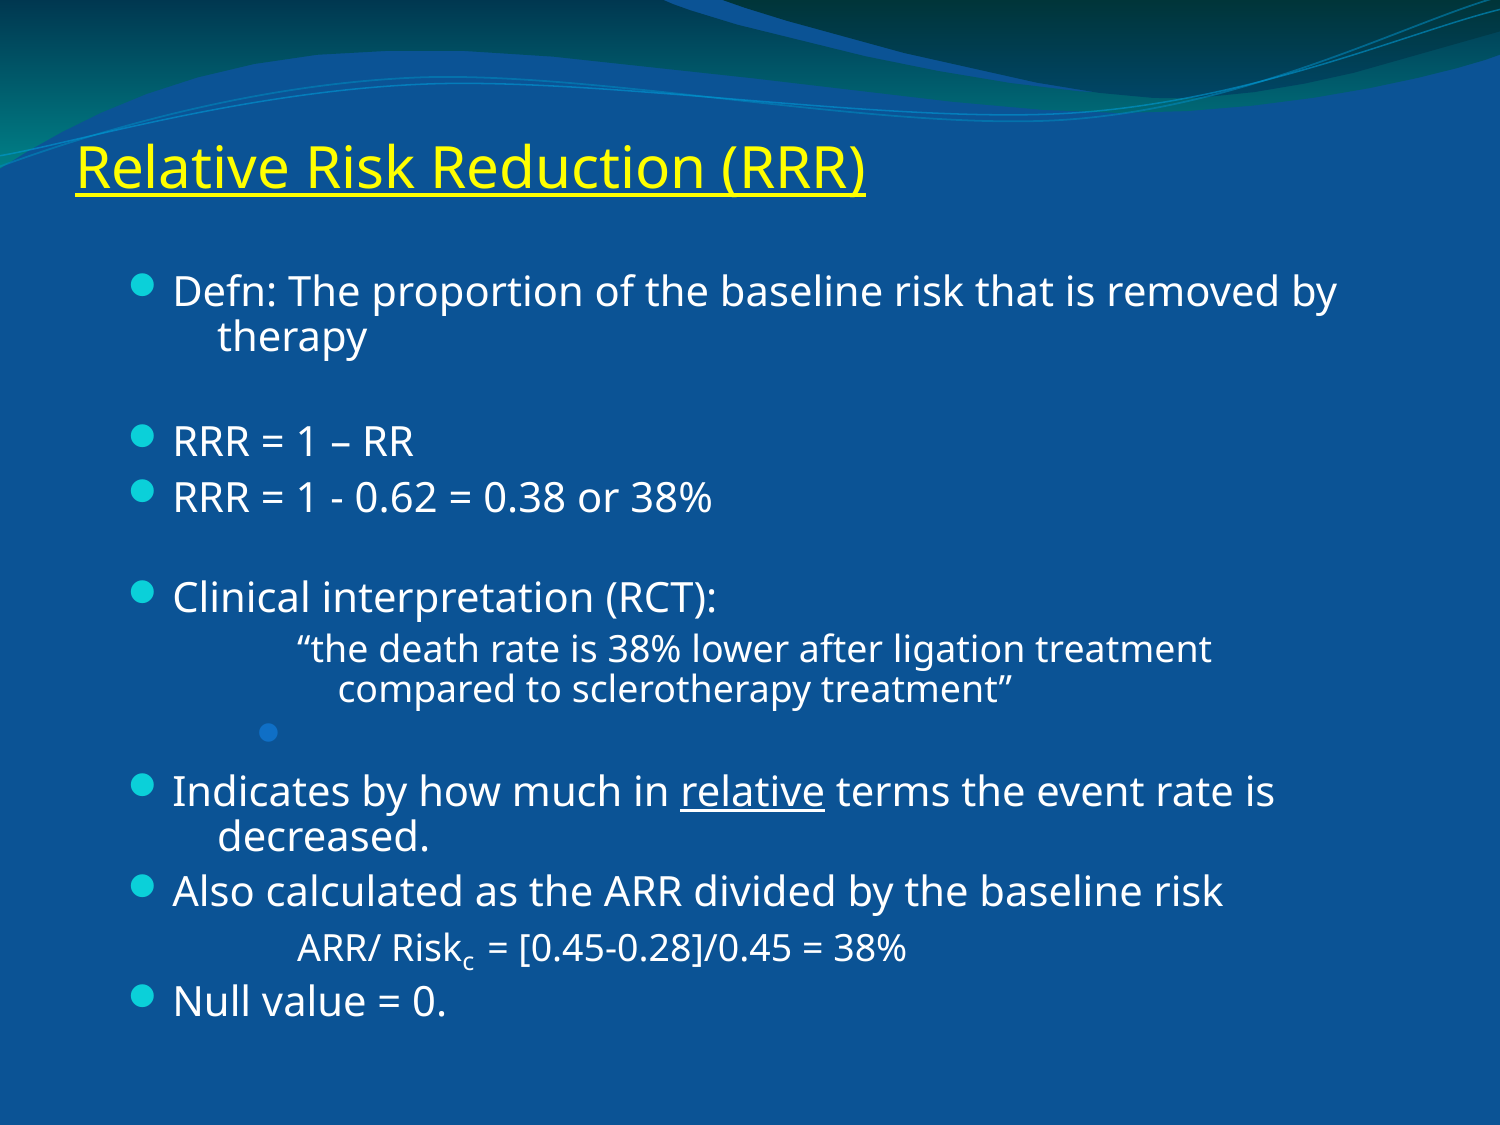

# Relative Risk Reduction (RRR)
Defn: The proportion of the baseline risk that is removed by therapy
RRR = 1 – RR
RRR = 1 - 0.62 = 0.38 or 38%
Clinical interpretation (RCT):
“the death rate is 38% lower after ligation treatment compared to sclerotherapy treatment”
Indicates by how much in relative terms the event rate is decreased.
Also calculated as the ARR divided by the baseline risk
ARR/ Riskc = [0.45-0.28]/0.45 = 38%
Null value = 0.